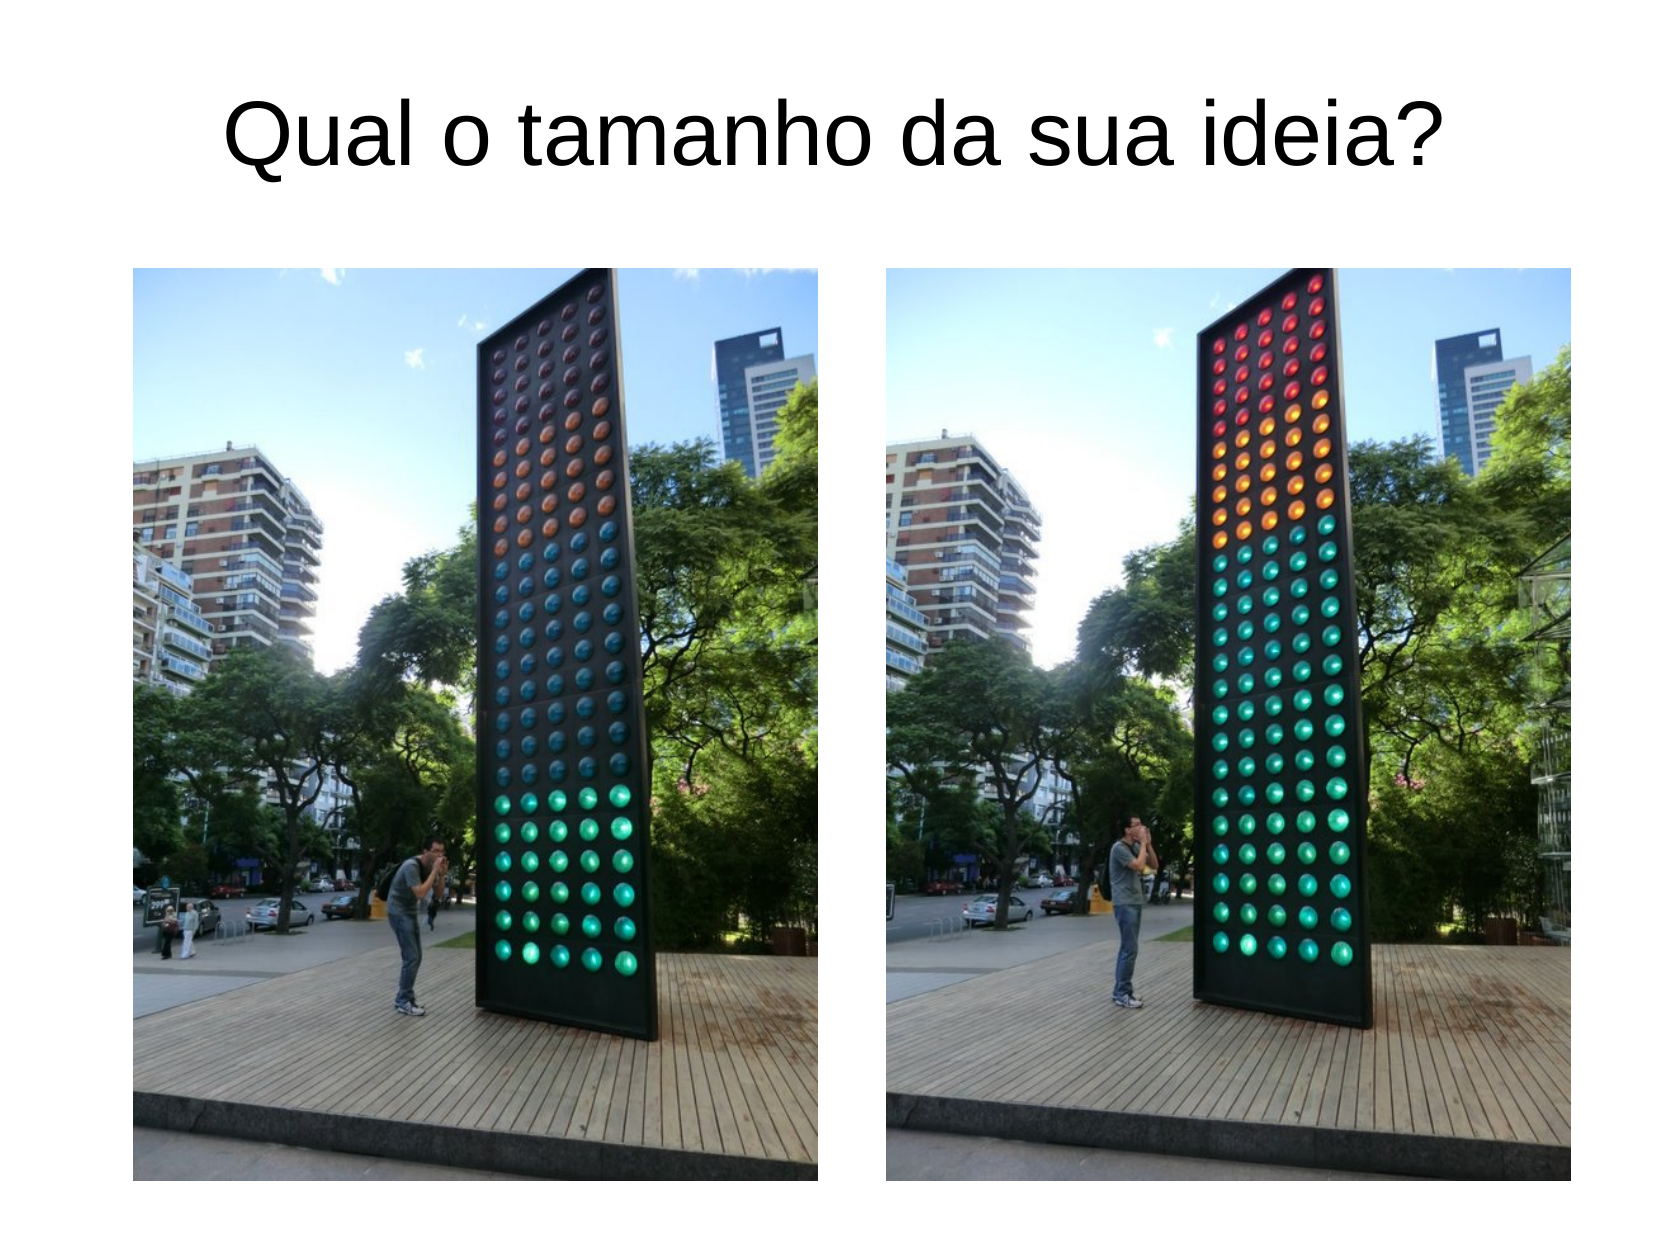

# Qual o tamanho da sua ideia?